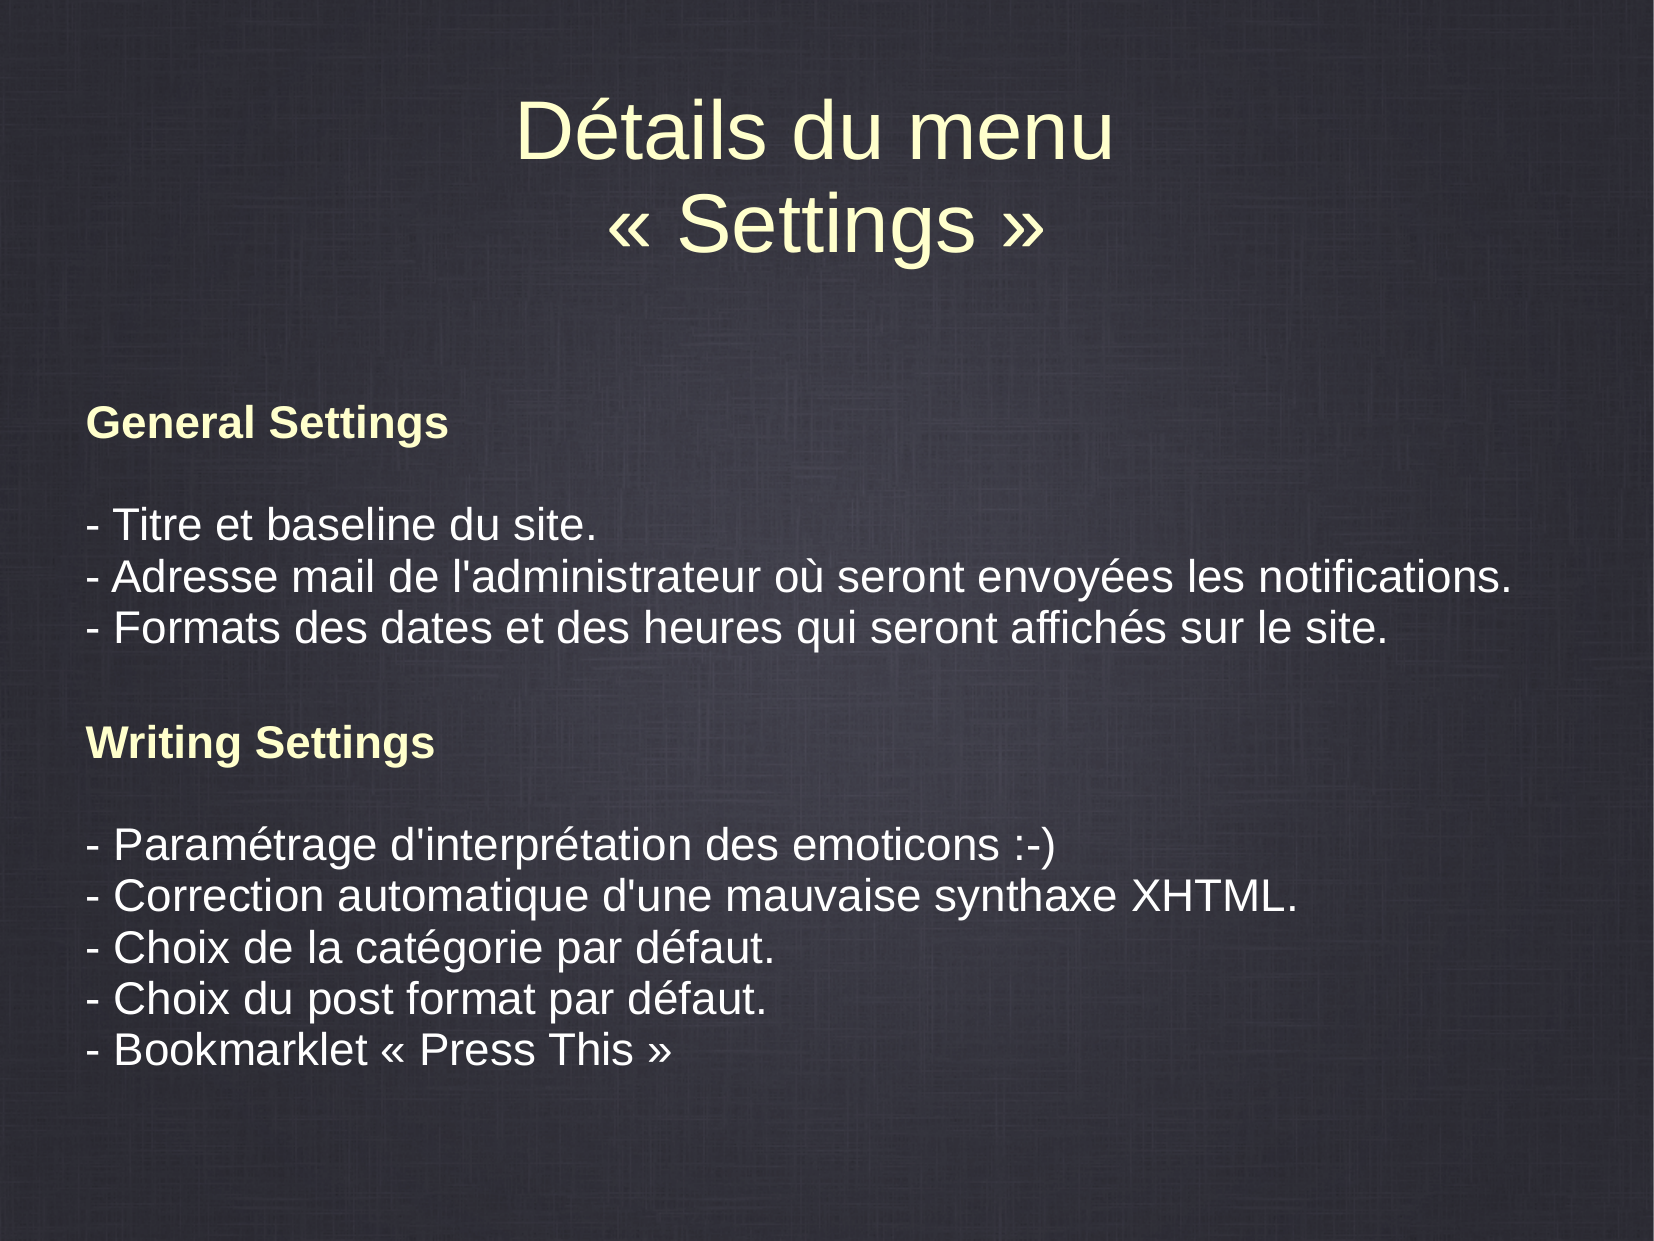

Détails du menu
« Settings »
General Settings
- Titre et baseline du site.
- Adresse mail de l'administrateur où seront envoyées les notifications.
- Formats des dates et des heures qui seront affichés sur le site.
Writing Settings
- Paramétrage d'interprétation des emoticons :-)
- Correction automatique d'une mauvaise synthaxe XHTML.
- Choix de la catégorie par défaut.
- Choix du post format par défaut.
- Bookmarklet « Press This »